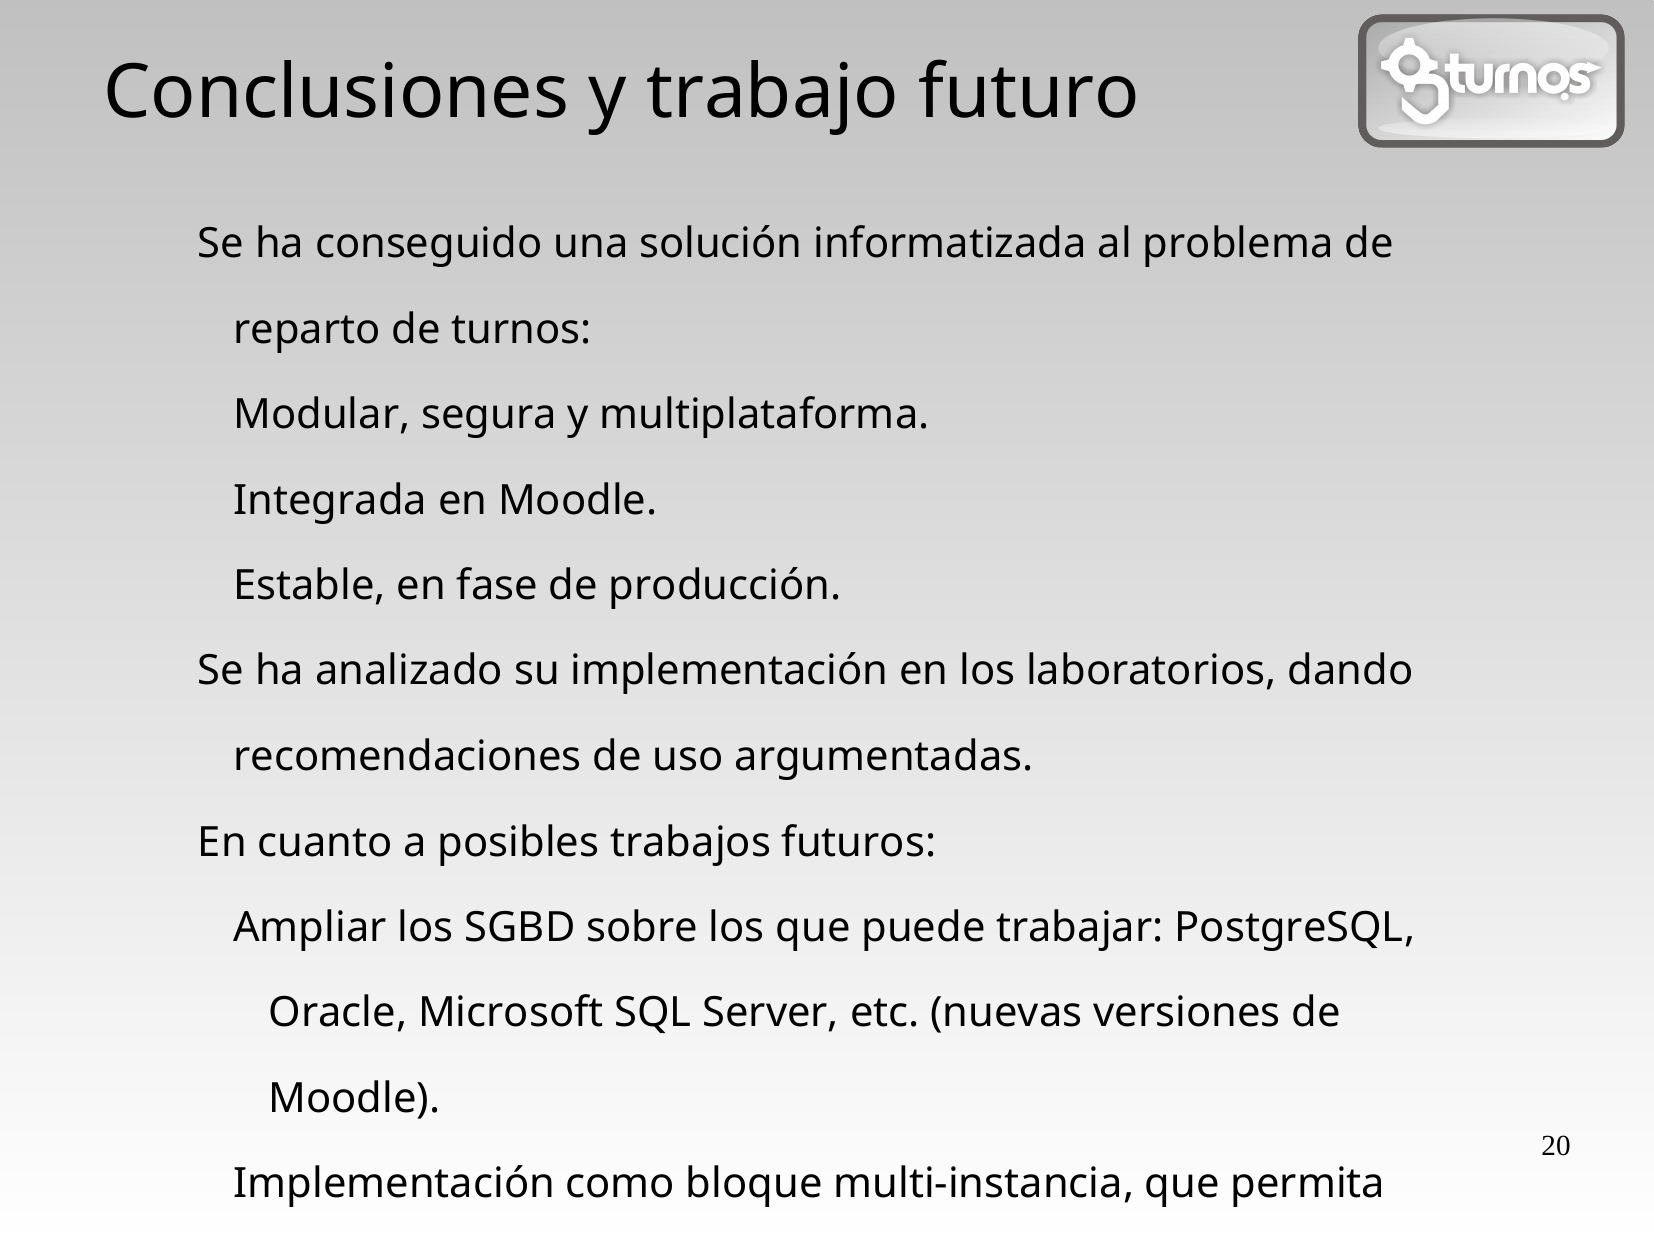

Conclusiones y trabajo futuro
Se ha conseguido una solución informatizada al problema de reparto de turnos:
Modular, segura y multiplataforma.
Integrada en Moodle.
Estable, en fase de producción.
Se ha analizado su implementación en los laboratorios, dando recomendaciones de uso argumentadas.
En cuanto a posibles trabajos futuros:
Ampliar los SGBD sobre los que puede trabajar: PostgreSQL, Oracle, Microsoft SQL Server, etc. (nuevas versiones de Moodle).
Implementación como bloque multi-instancia, que permita trabajar con varios gestores de turnos a la vez.
20